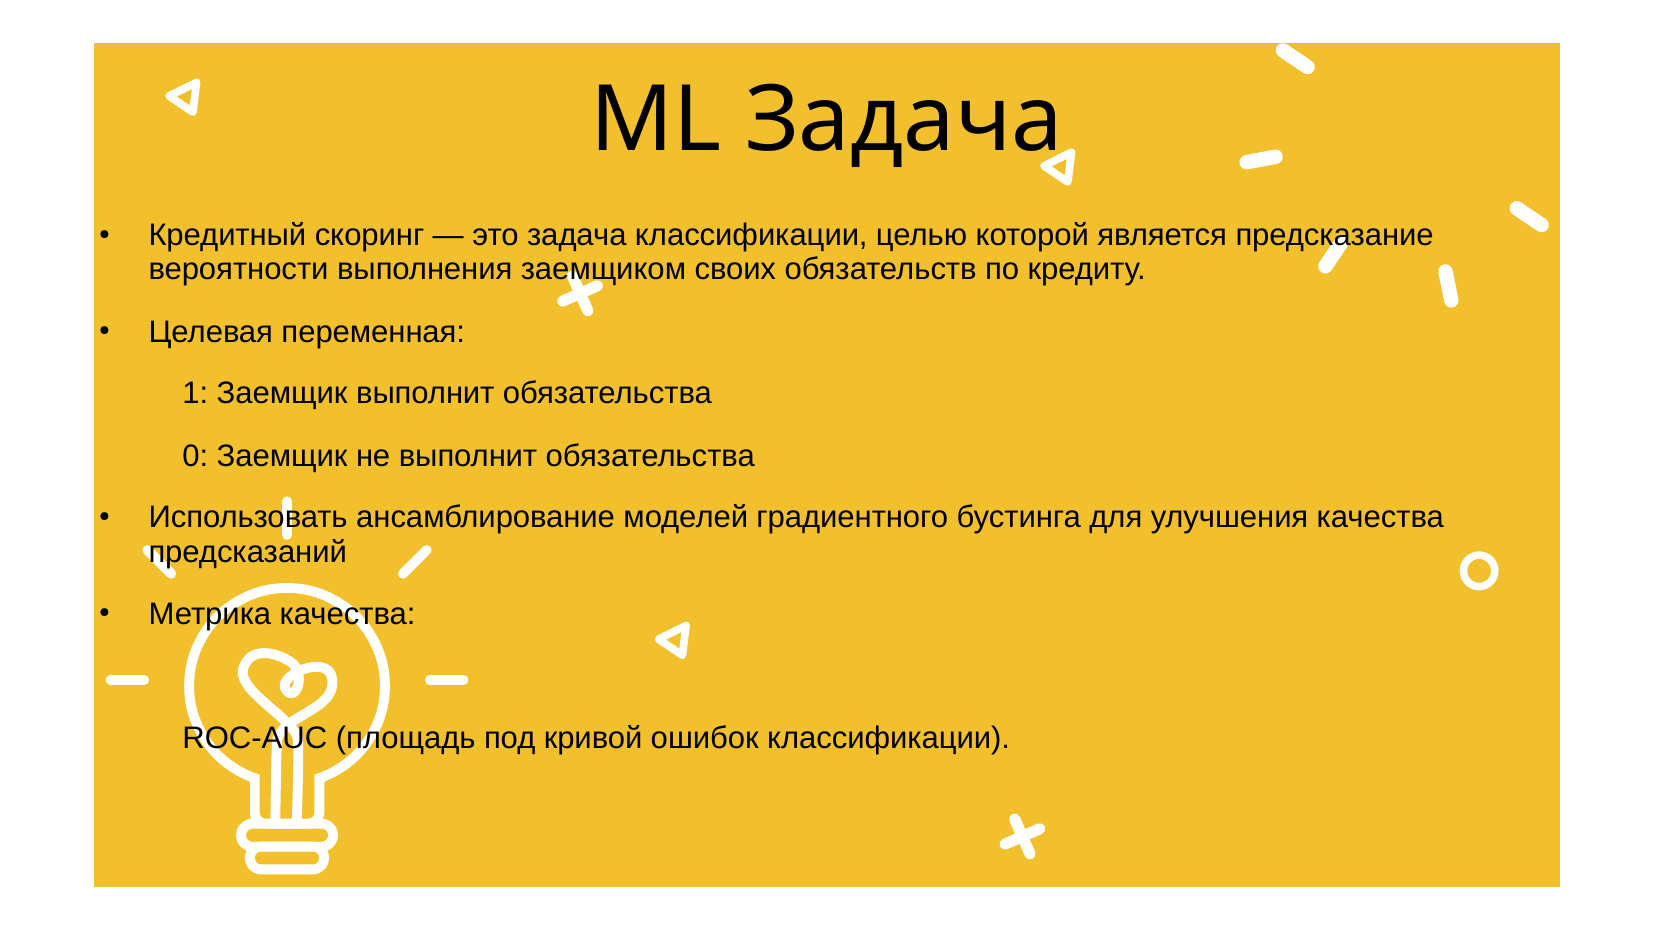

# ML Задача
Кредитный скоринг — это задача классификации, целью которой является предсказание вероятности выполнения заемщиком своих обязательств по кредиту.
Целевая переменная:
 1: Заемщик выполнит обязательства
 0: Заемщик не выполнит обязательства
Использовать ансамблирование моделей градиентного бустинга для улучшения качества предсказаний
Метрика качества:
 ROC-AUC (площадь под кривой ошибок классификации).